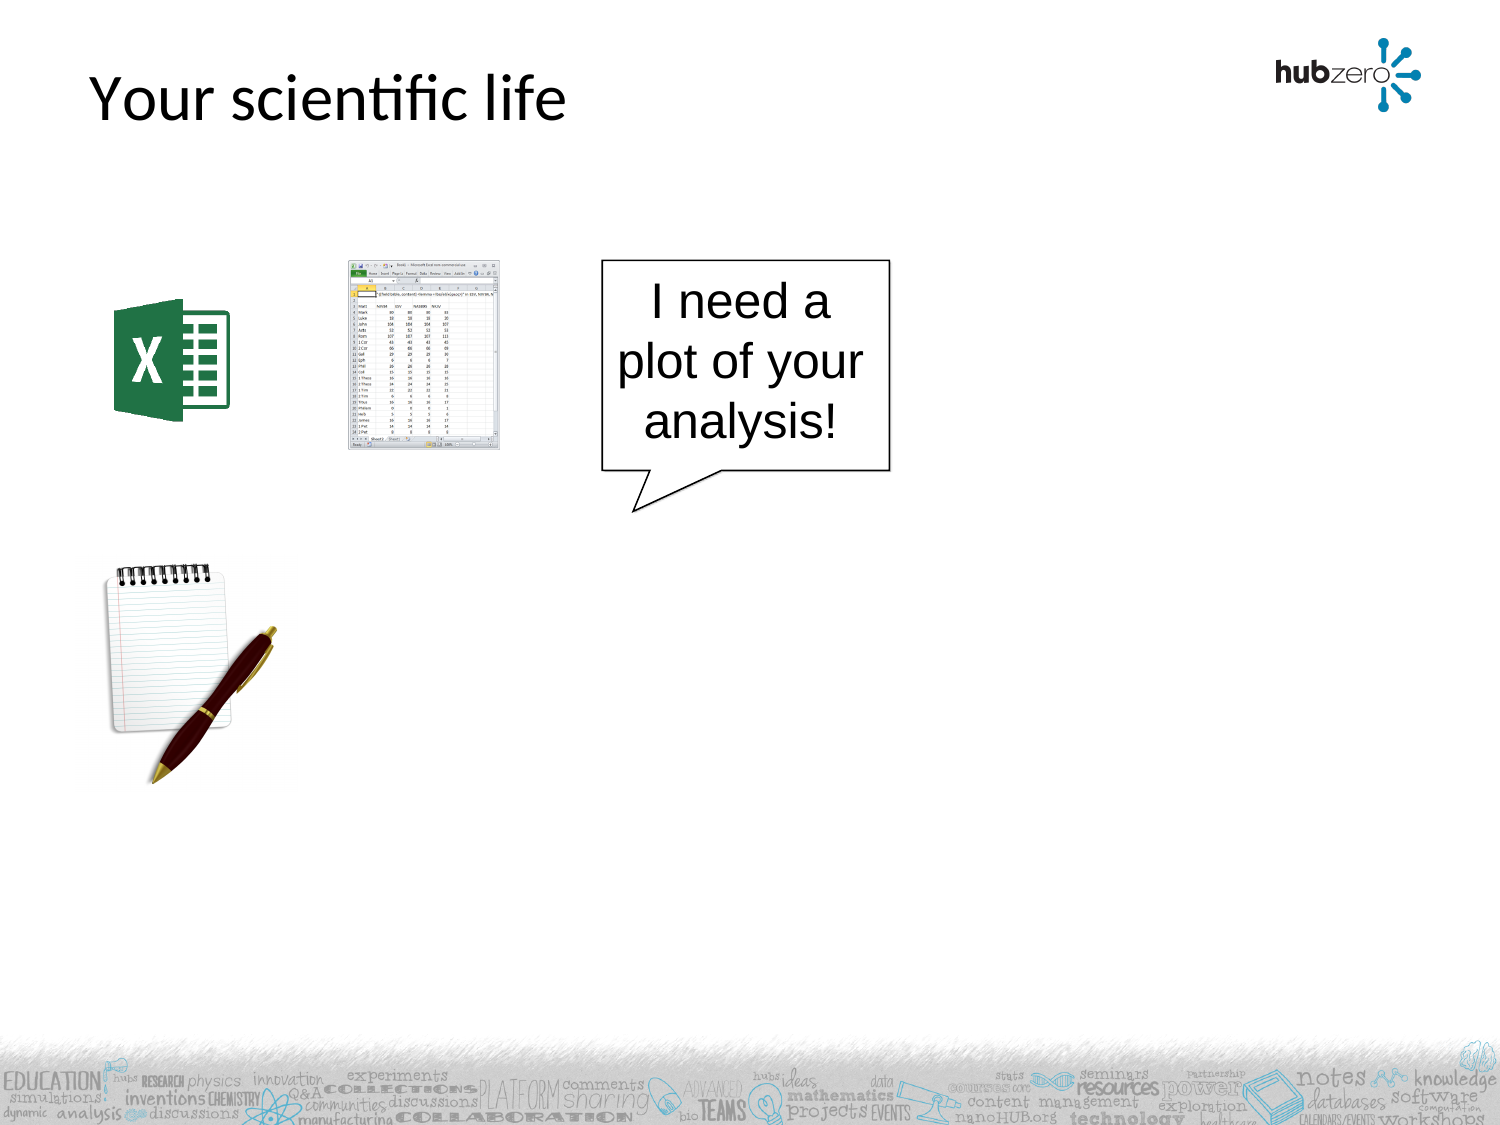

# Your scientific life
I need a plot of your analysis!